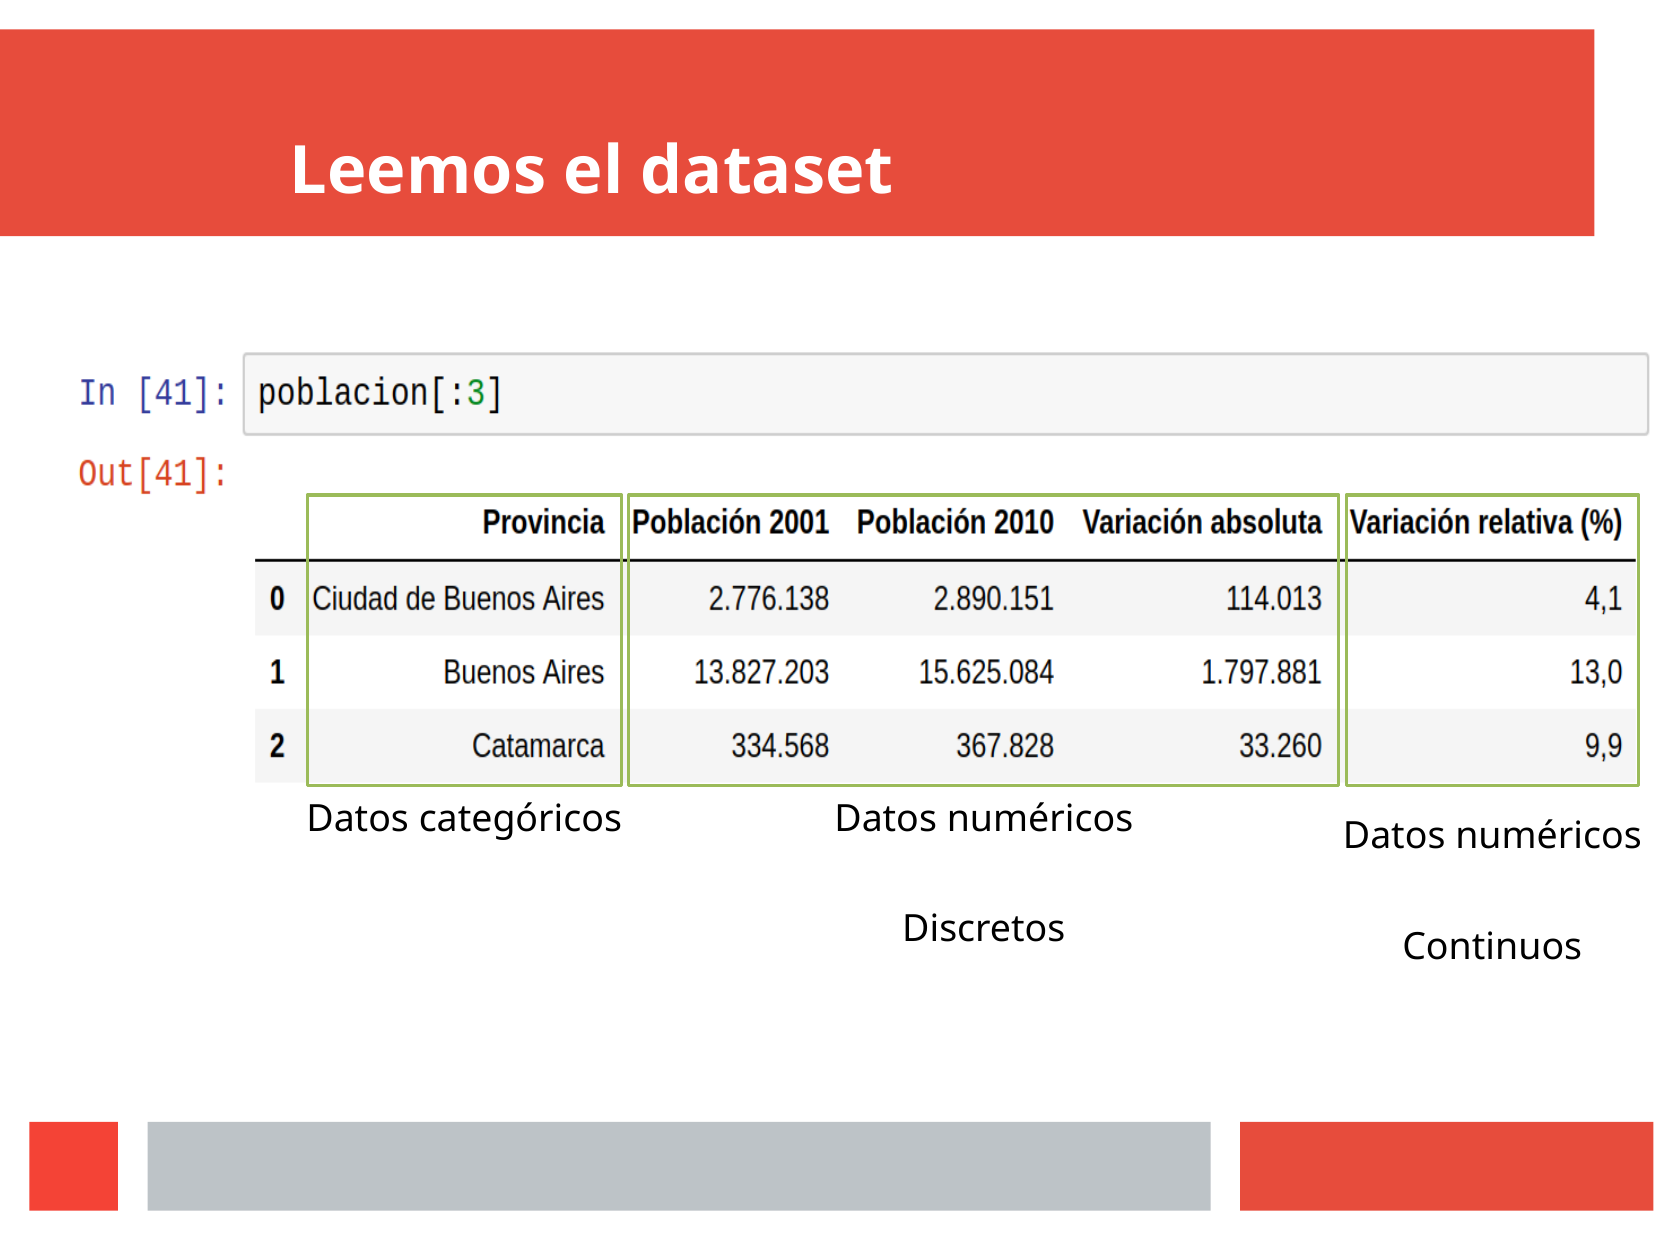

Leemos el dataset
Datos categóricos
Datos numéricos
Discretos
Datos numéricos
Continuos